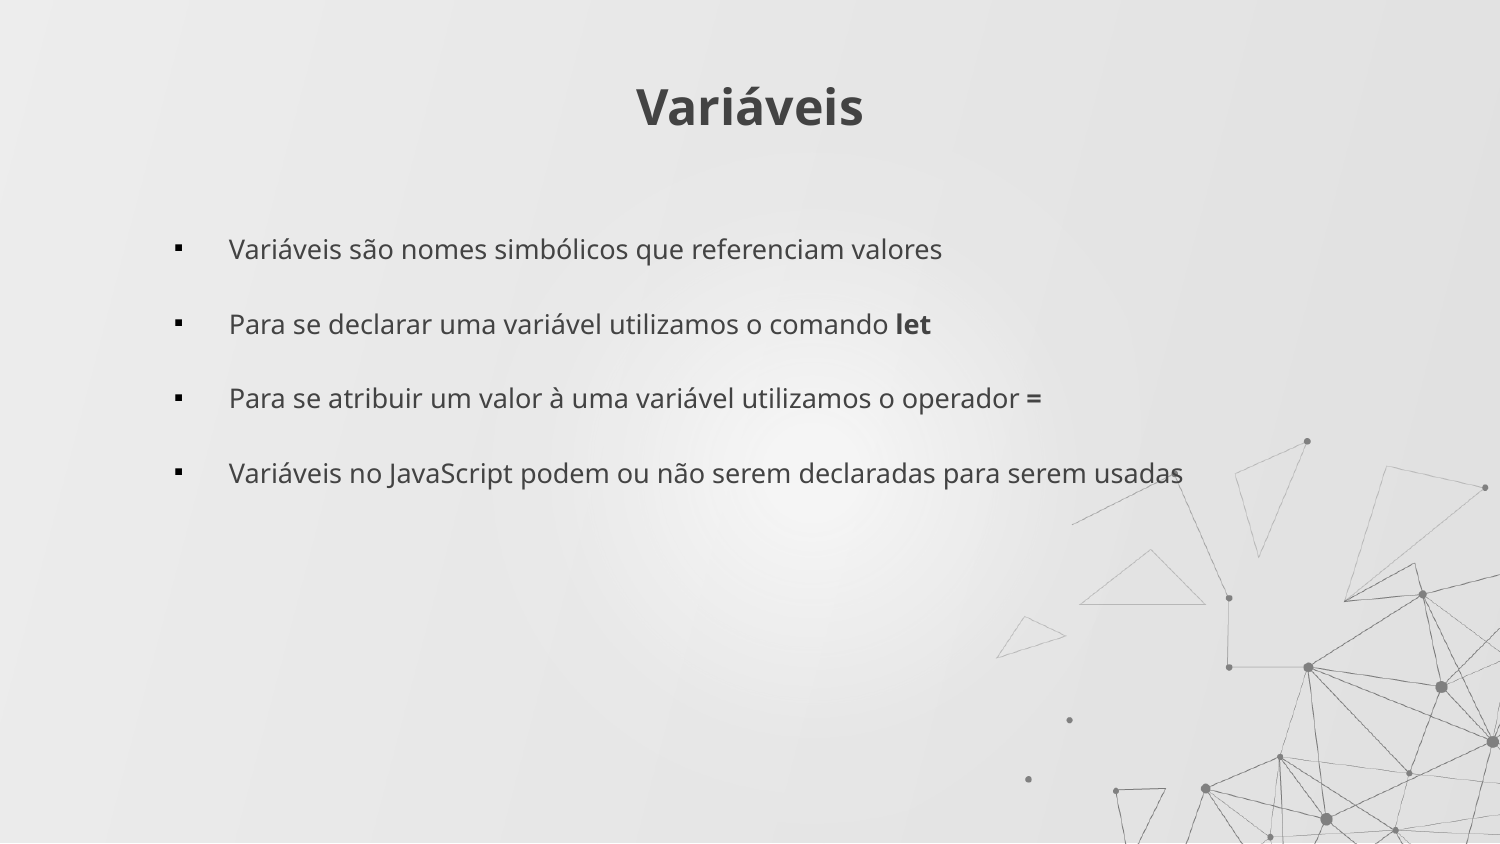

Variáveis
# Variáveis são nomes simbólicos que referenciam valores
Para se declarar uma variável utilizamos o comando let
Para se atribuir um valor à uma variável utilizamos o operador =
Variáveis no JavaScript podem ou não serem declaradas para serem usadas